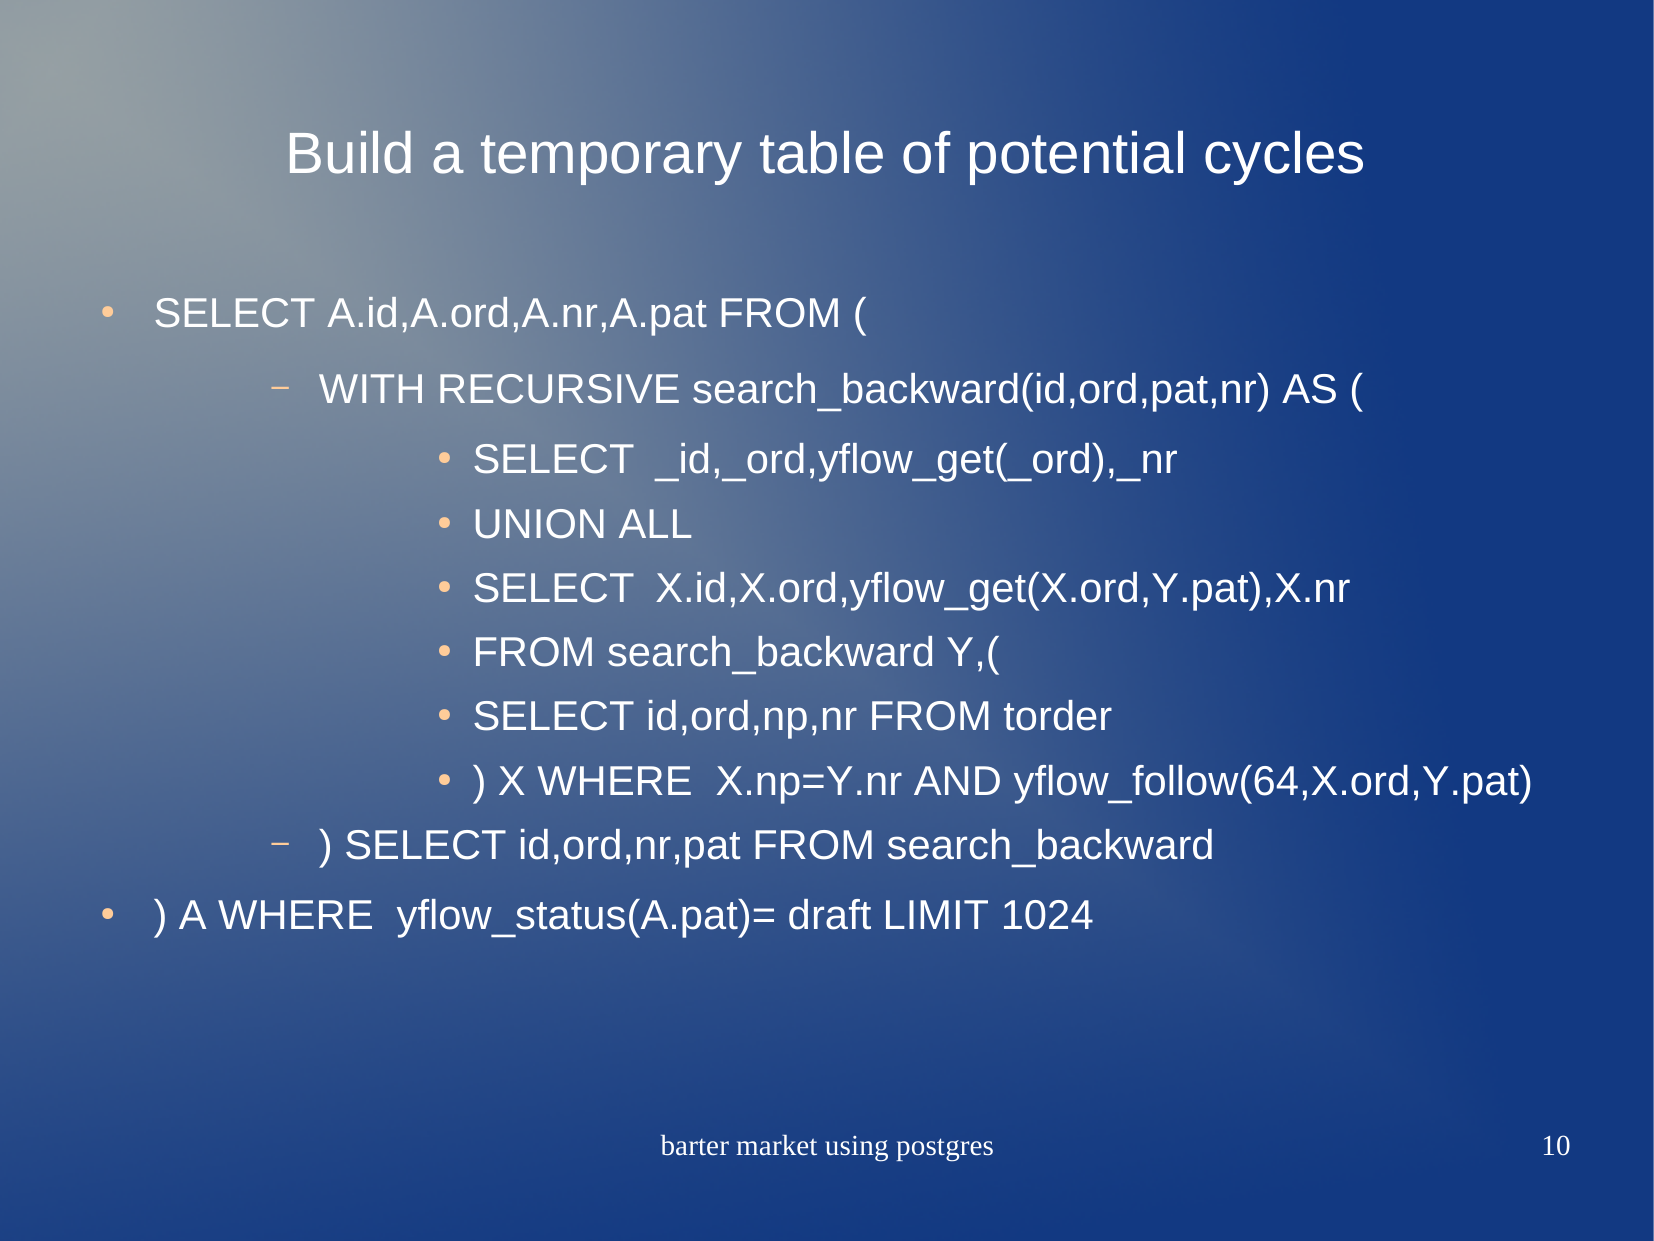

# Build a temporary table of potential cycles
SELECT A.id,A.ord,A.nr,A.pat FROM (
WITH RECURSIVE search_backward(id,ord,pat,nr) AS (
SELECT 	_id,_ord,yflow_get(_ord),_nr
UNION ALL
SELECT 	X.id,X.ord,yflow_get(X.ord,Y.pat),X.nr
FROM search_backward Y,(
SELECT id,ord,np,nr FROM torder
) X WHERE X.np=Y.nr AND yflow_follow(64,X.ord,Y.pat)
) SELECT id,ord,nr,pat FROM search_backward
) A WHERE yflow_status(A.pat)= draft LIMIT 1024
barter market using postgres
10